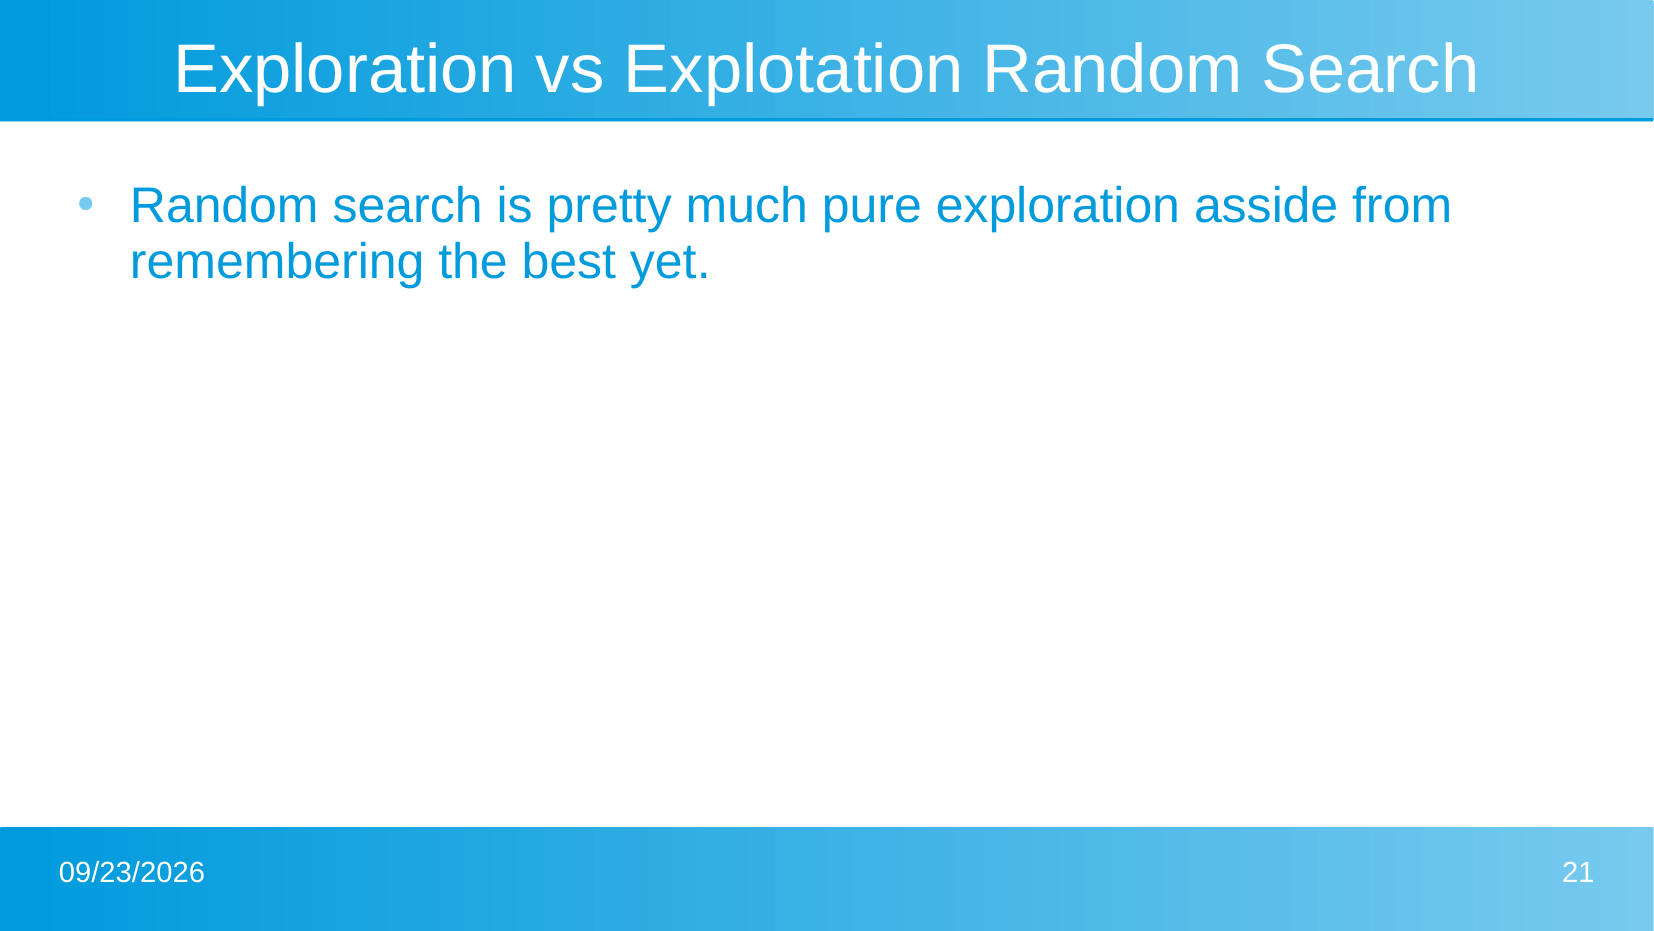

# Exploration vs Explotation Random Search
Random search is pretty much pure exploration asside from remembering the best yet.
21